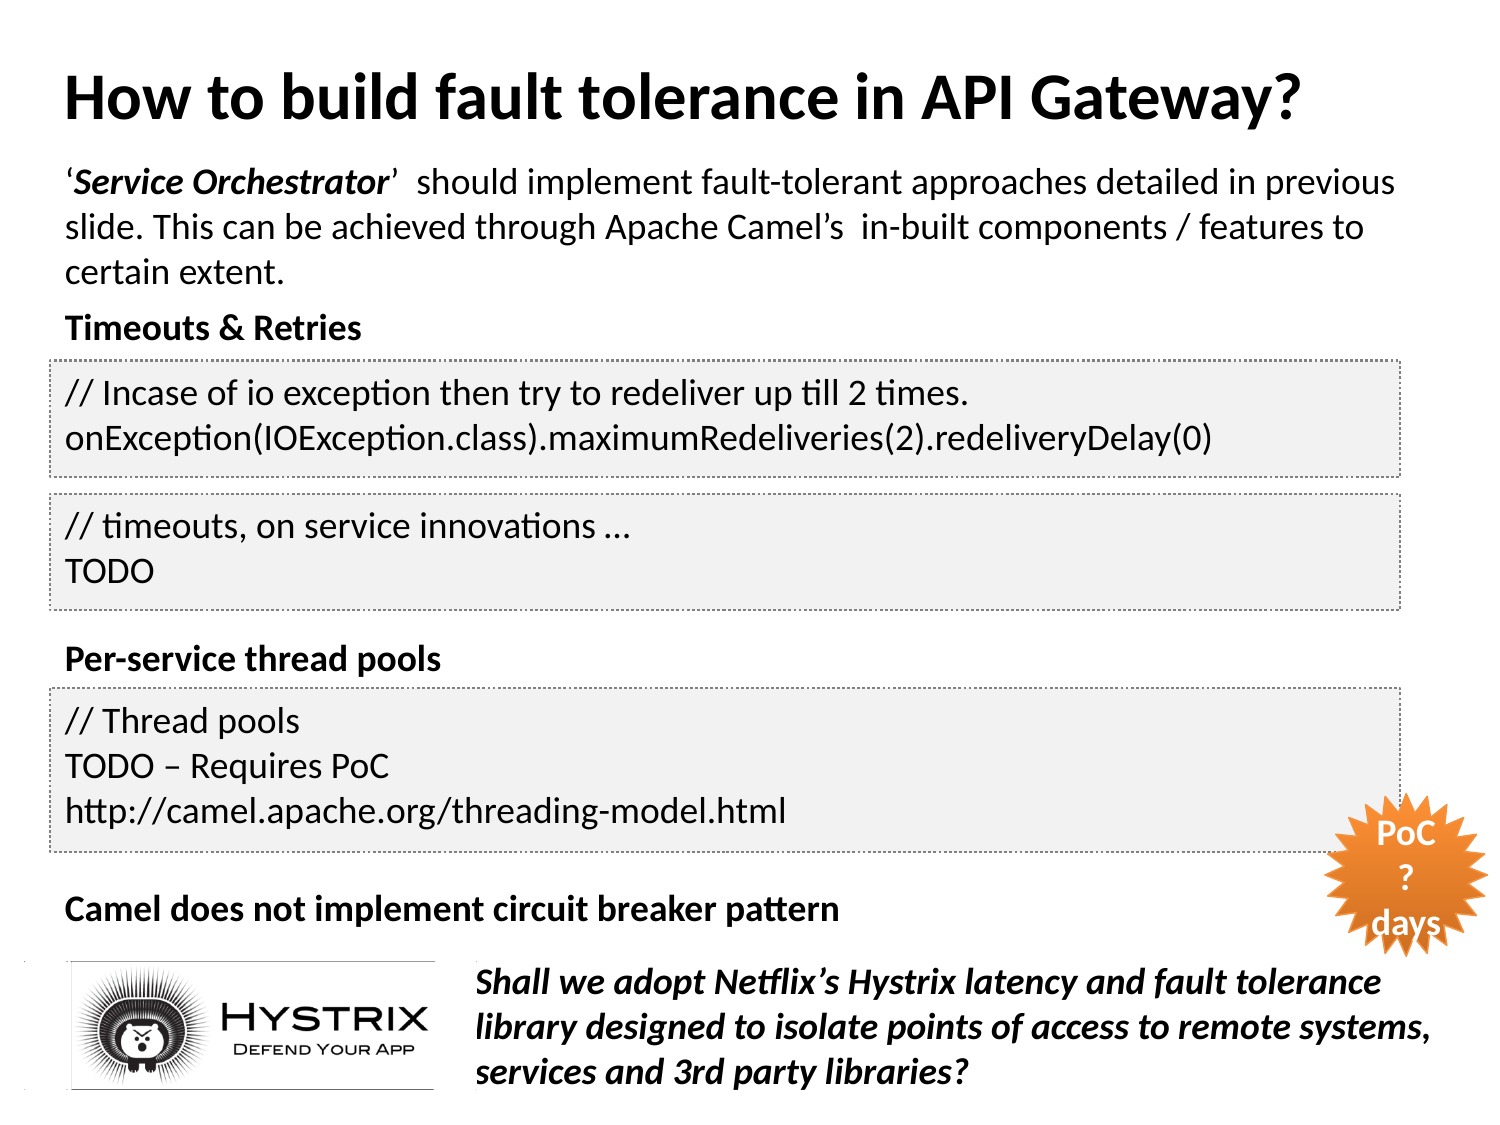

# How to build fault tolerance in API Gateway?
‘Service Orchestrator’ should implement fault-tolerant approaches detailed in previous slide. This can be achieved through Apache Camel’s in-built components / features to certain extent.
Timeouts & Retries
// Incase of io exception then try to redeliver up till 2 times.
onException(IOException.class).maximumRedeliveries(2).redeliveryDelay(0)
// timeouts, on service innovations …
TODO
Per-service thread pools
// Thread pools
TODO – Requires PoC
http://camel.apache.org/threading-model.html
PoC
? days
Camel does not implement circuit breaker pattern
Shall we adopt Netflix’s Hystrix latency and fault tolerance library designed to isolate points of access to remote systems, services and 3rd party libraries?